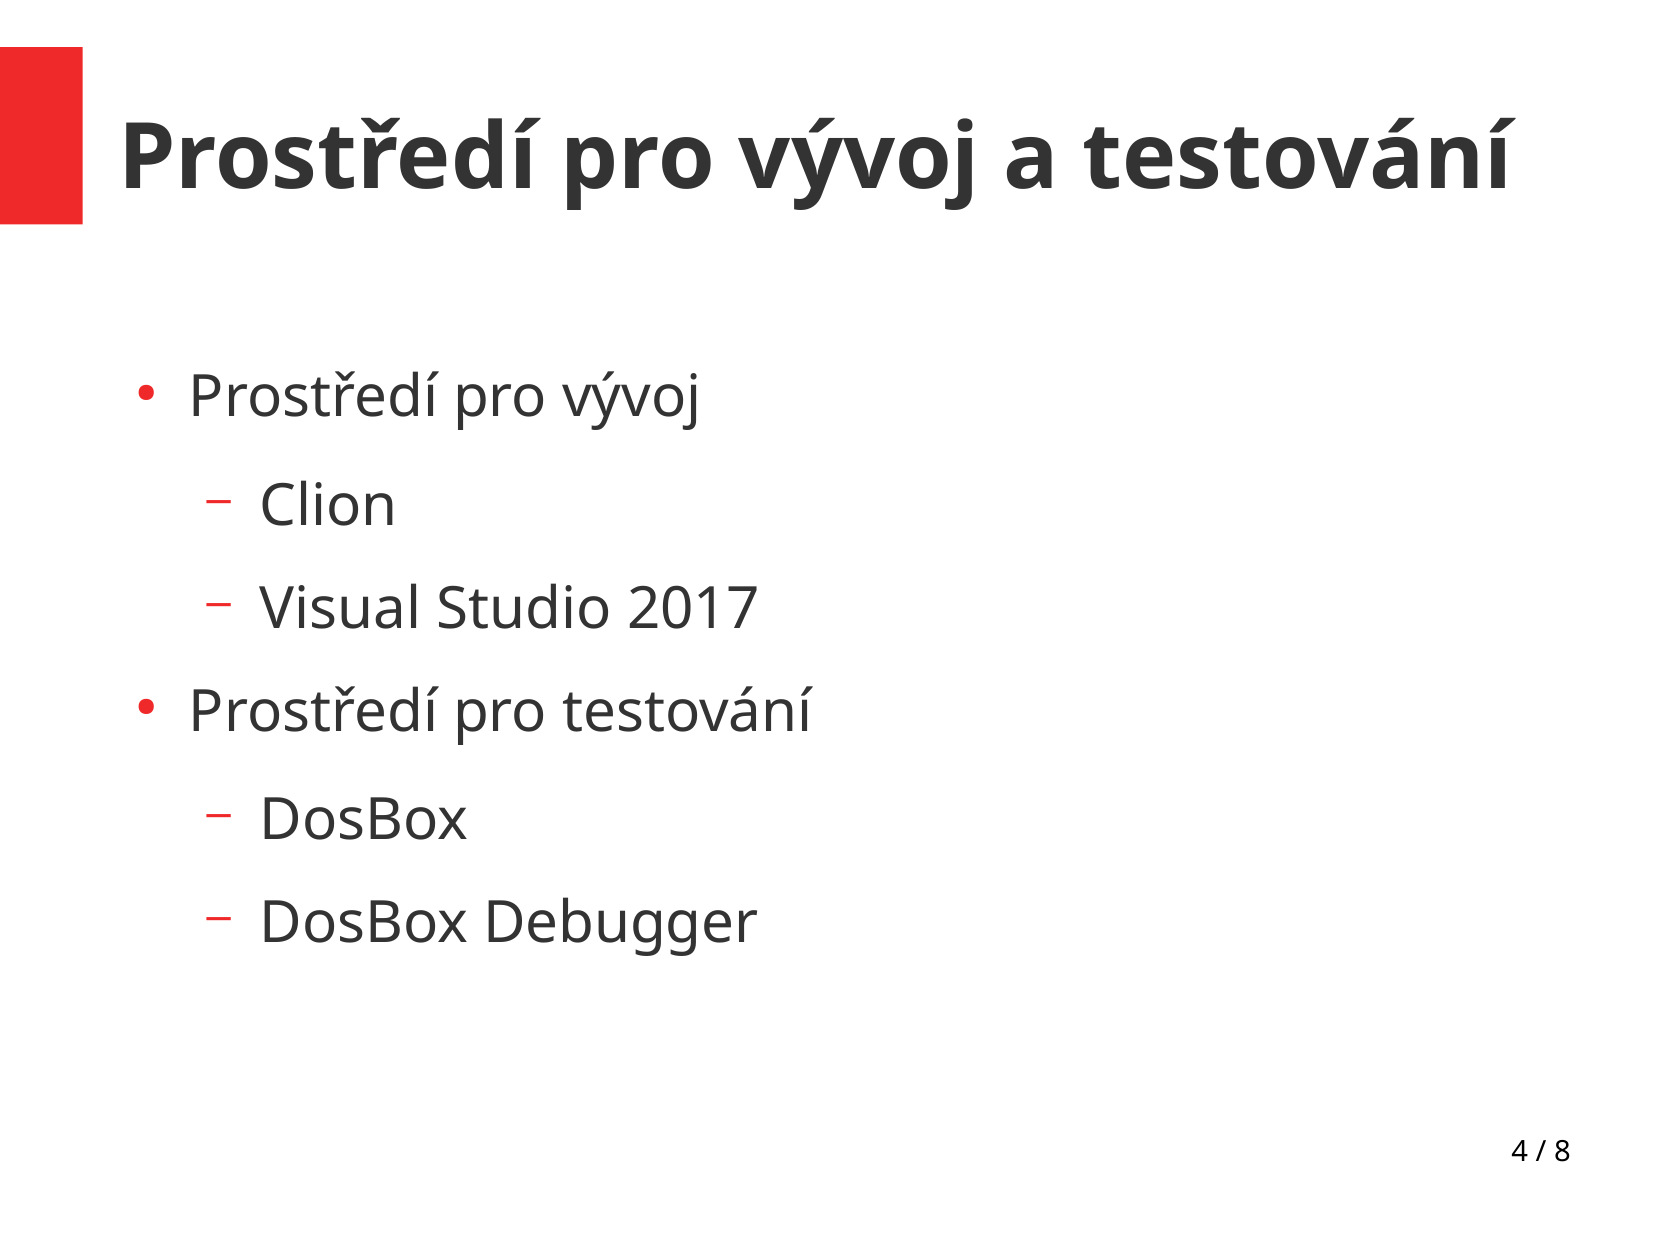

# Prostředí pro vývoj a testování
Prostředí pro vývoj
Clion
Visual Studio 2017
Prostředí pro testování
DosBox
DosBox Debugger
4